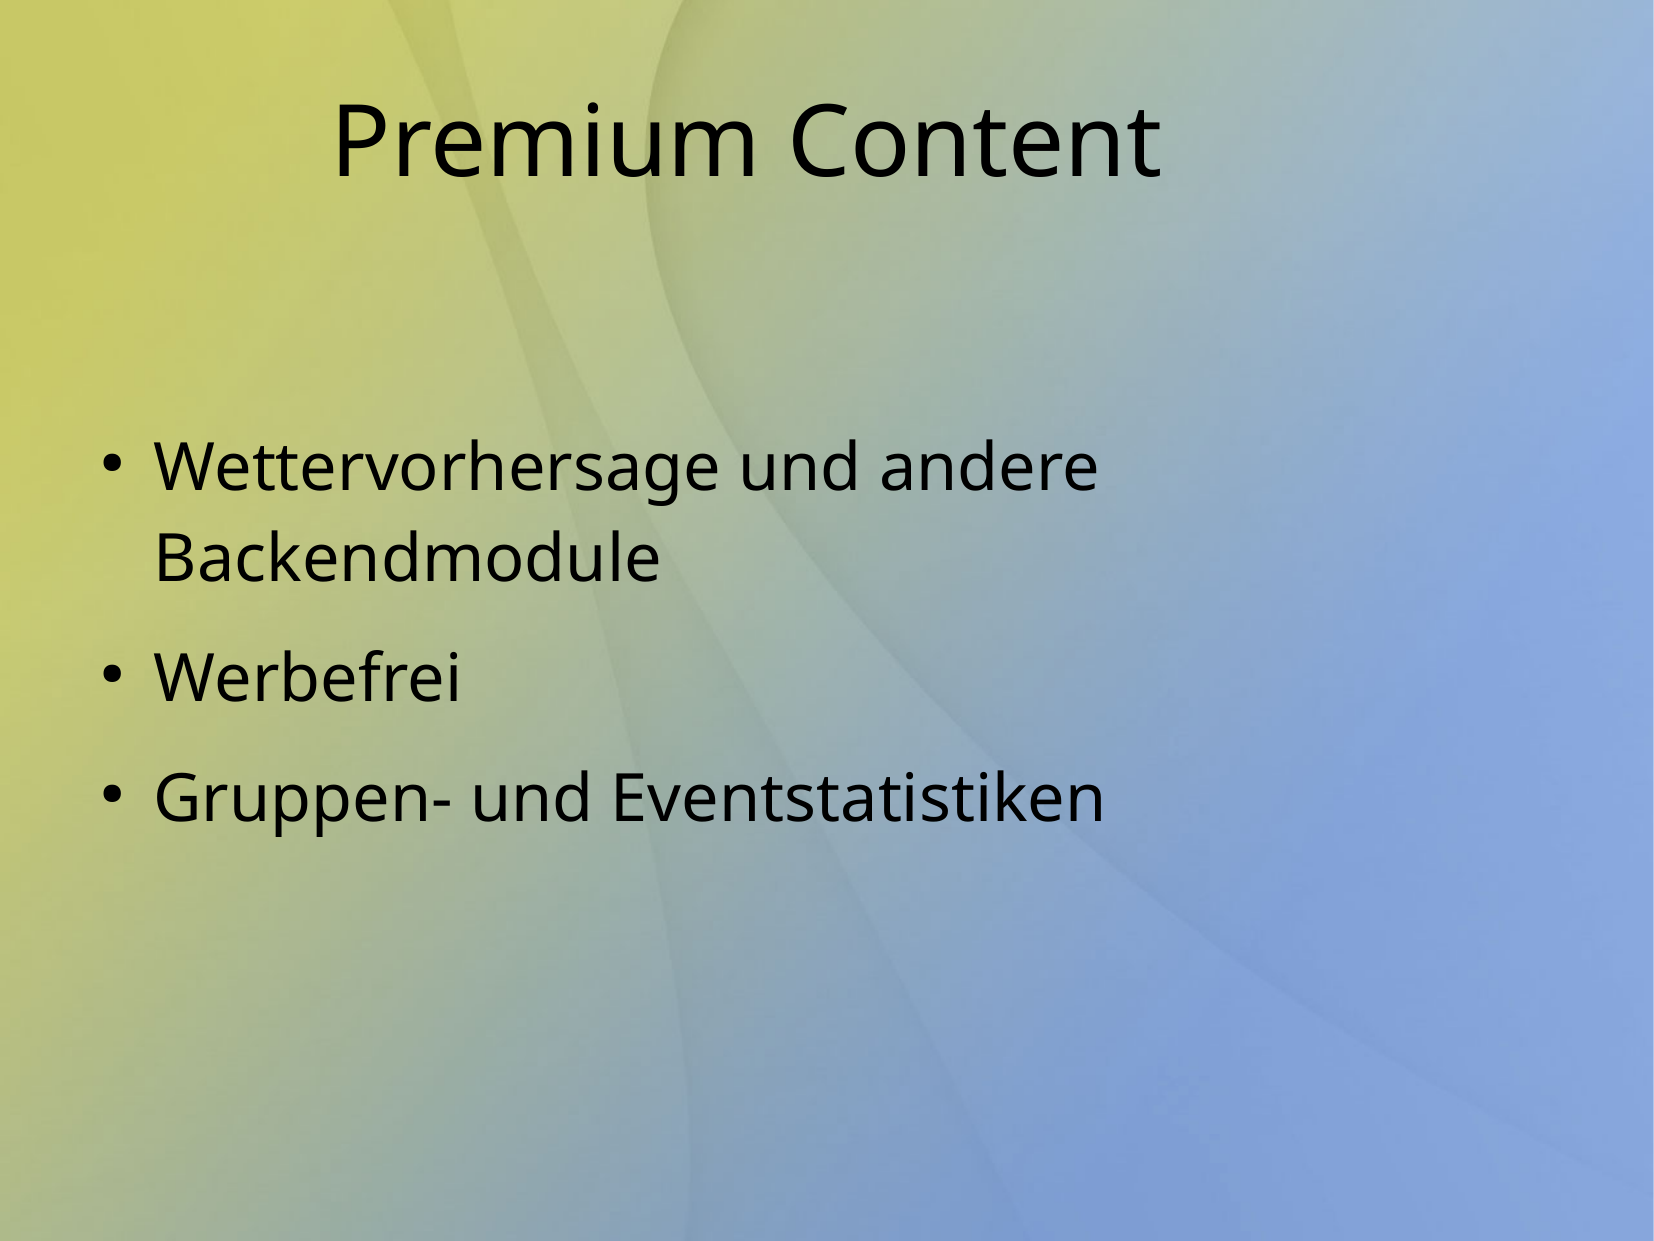

# Premium Content
Wettervorhersage und andere Backendmodule
Werbefrei
Gruppen- und Eventstatistiken